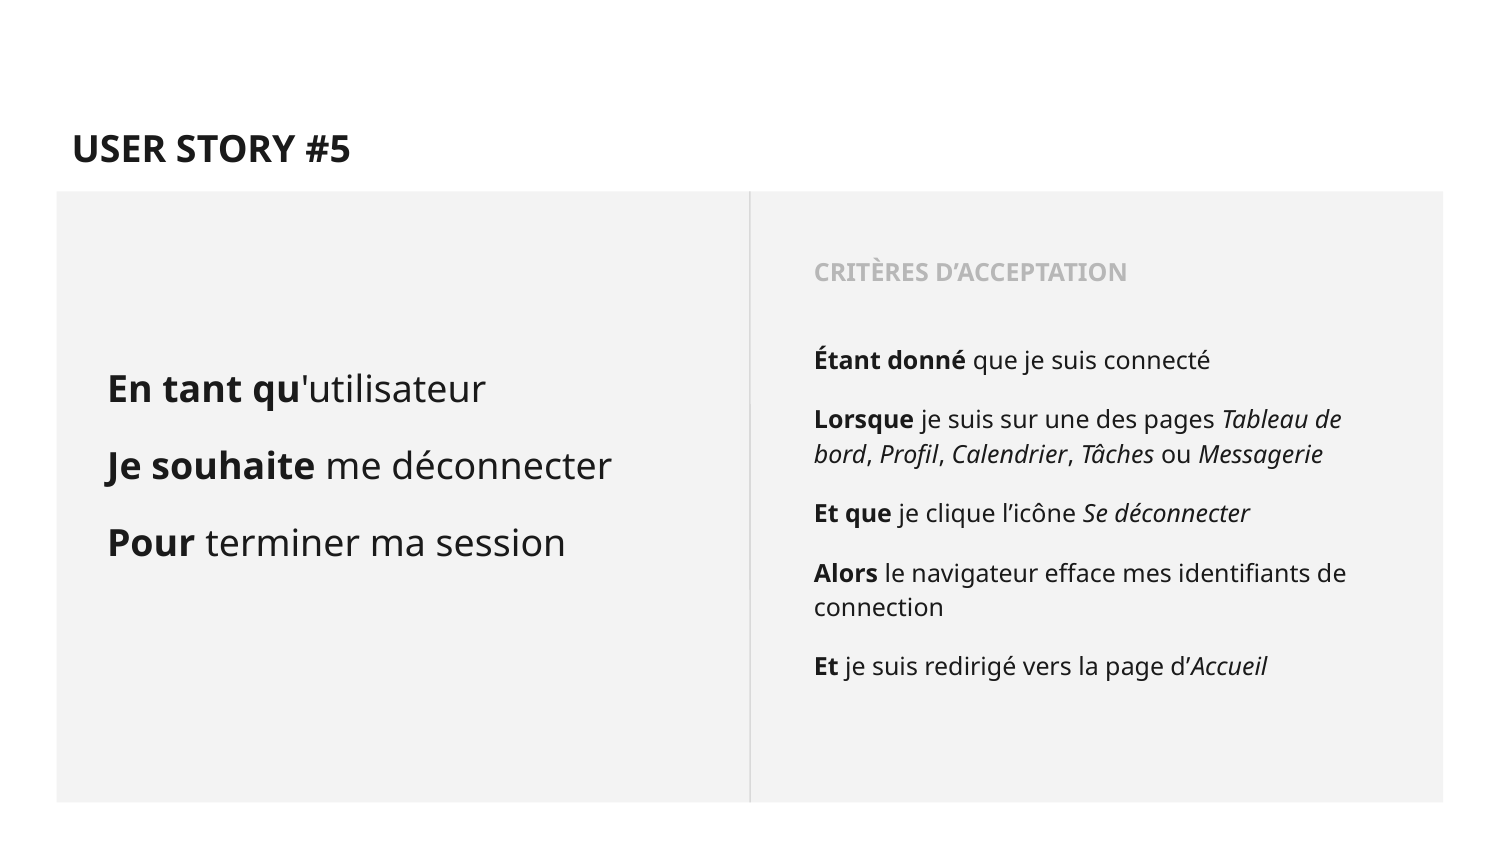

# USER STORY #5
CRITÈRES D’ACCEPTATION
Étant donné que je suis connecté
Lorsque je suis sur une des pages Tableau de bord, Profil, Calendrier, Tâches ou Messagerie
Et que je clique l’icône Se déconnecter
Alors le navigateur efface mes identifiants de connection
Et je suis redirigé vers la page d’Accueil
En tant qu'utilisateur
Je souhaite me déconnecter
Pour terminer ma session